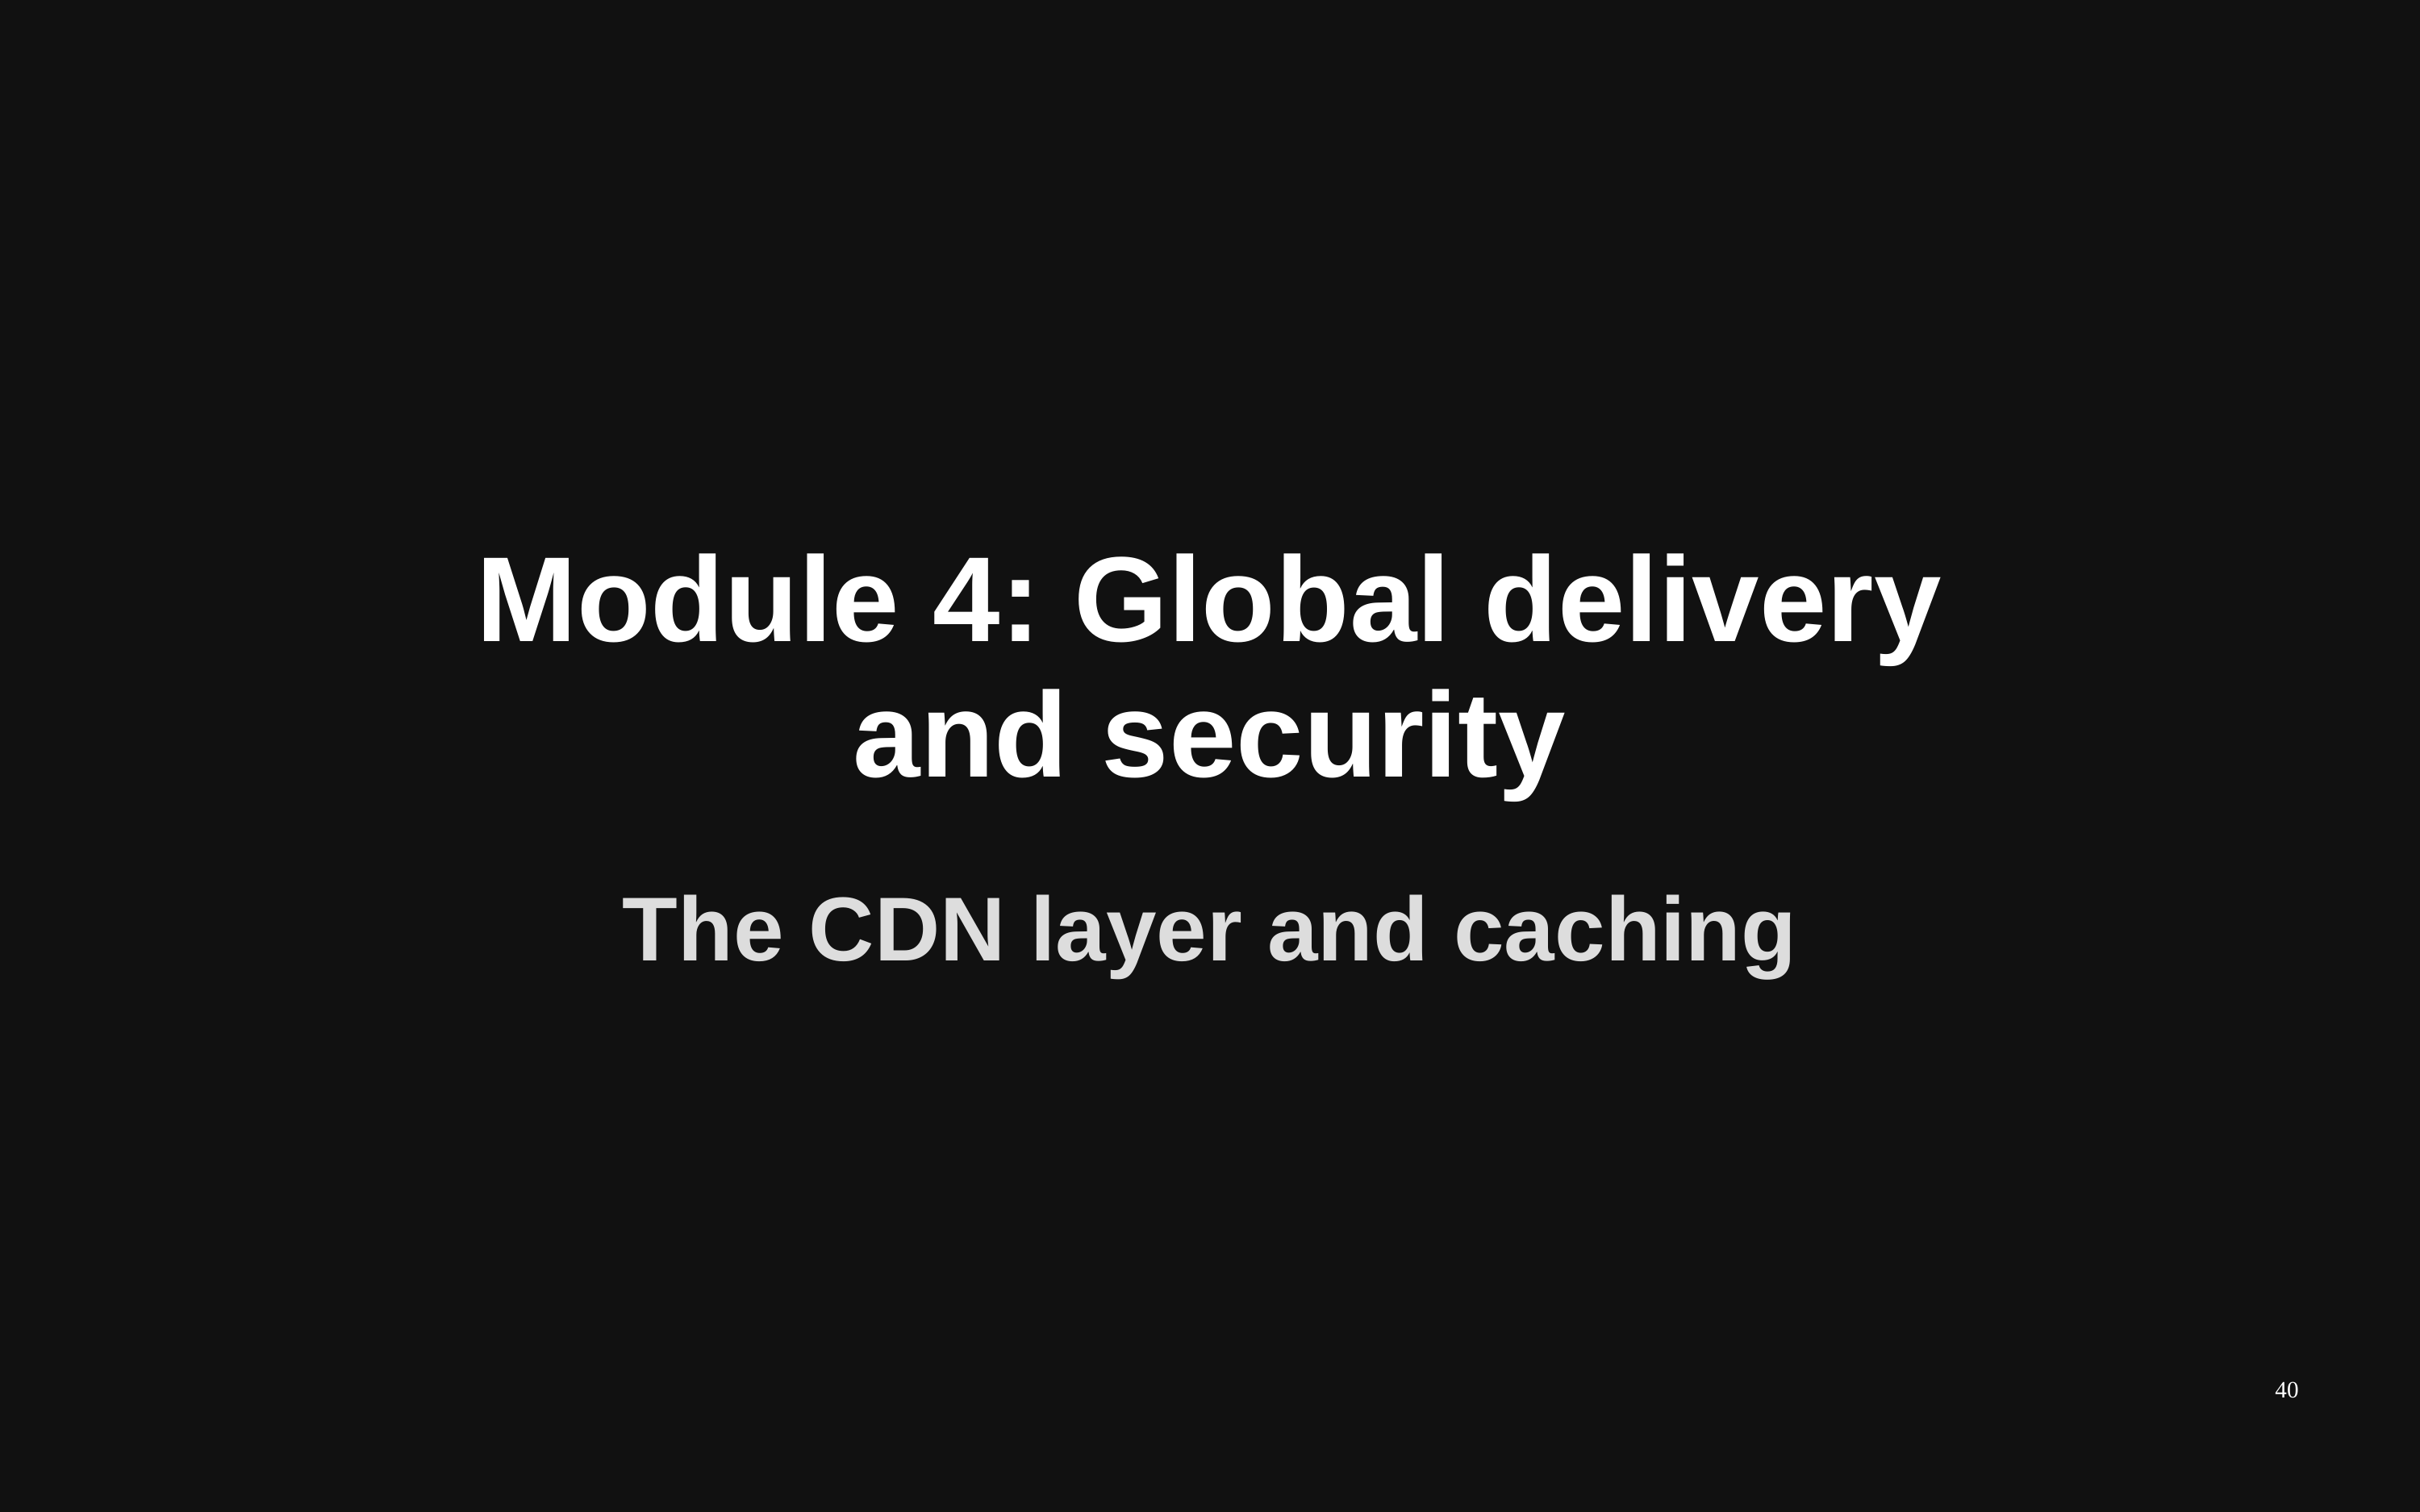

Module 4: Global delivery and security
The CDN layer and caching
40